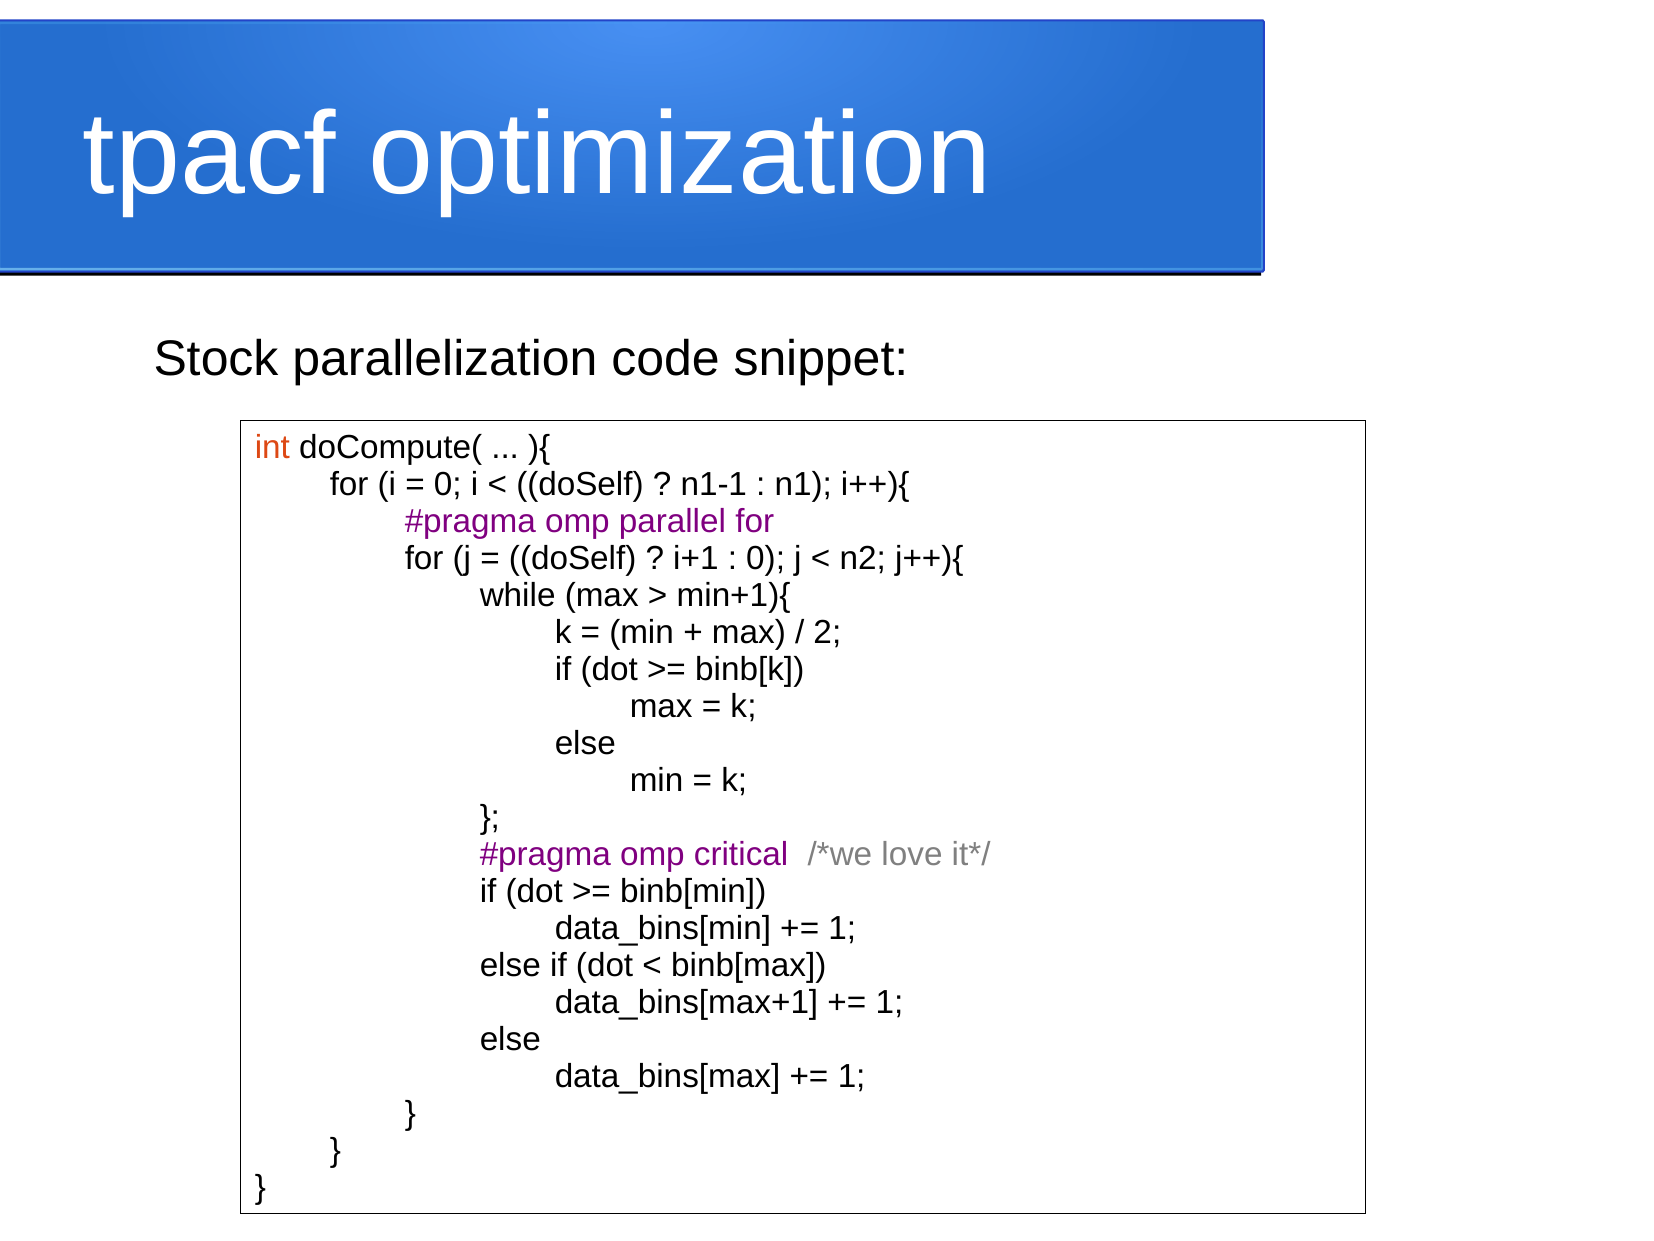

# tpacf optimization
Stock parallelization code snippet:
int doCompute( ... ){
	for (i = 0; i < ((doSelf) ? n1-1 : n1); i++){
		#pragma omp parallel for
		for (j = ((doSelf) ? i+1 : 0); j < n2; j++){
			while (max > min+1){
				k = (min + max) / 2;
				if (dot >= binb[k])
					max = k;
				else
					min = k;
			};
			#pragma omp critical /*we love it*/
			if (dot >= binb[min])
				data_bins[min] += 1;
			else if (dot < binb[max])
				data_bins[max+1] += 1;
			else
				data_bins[max] += 1;
		}
	}
}